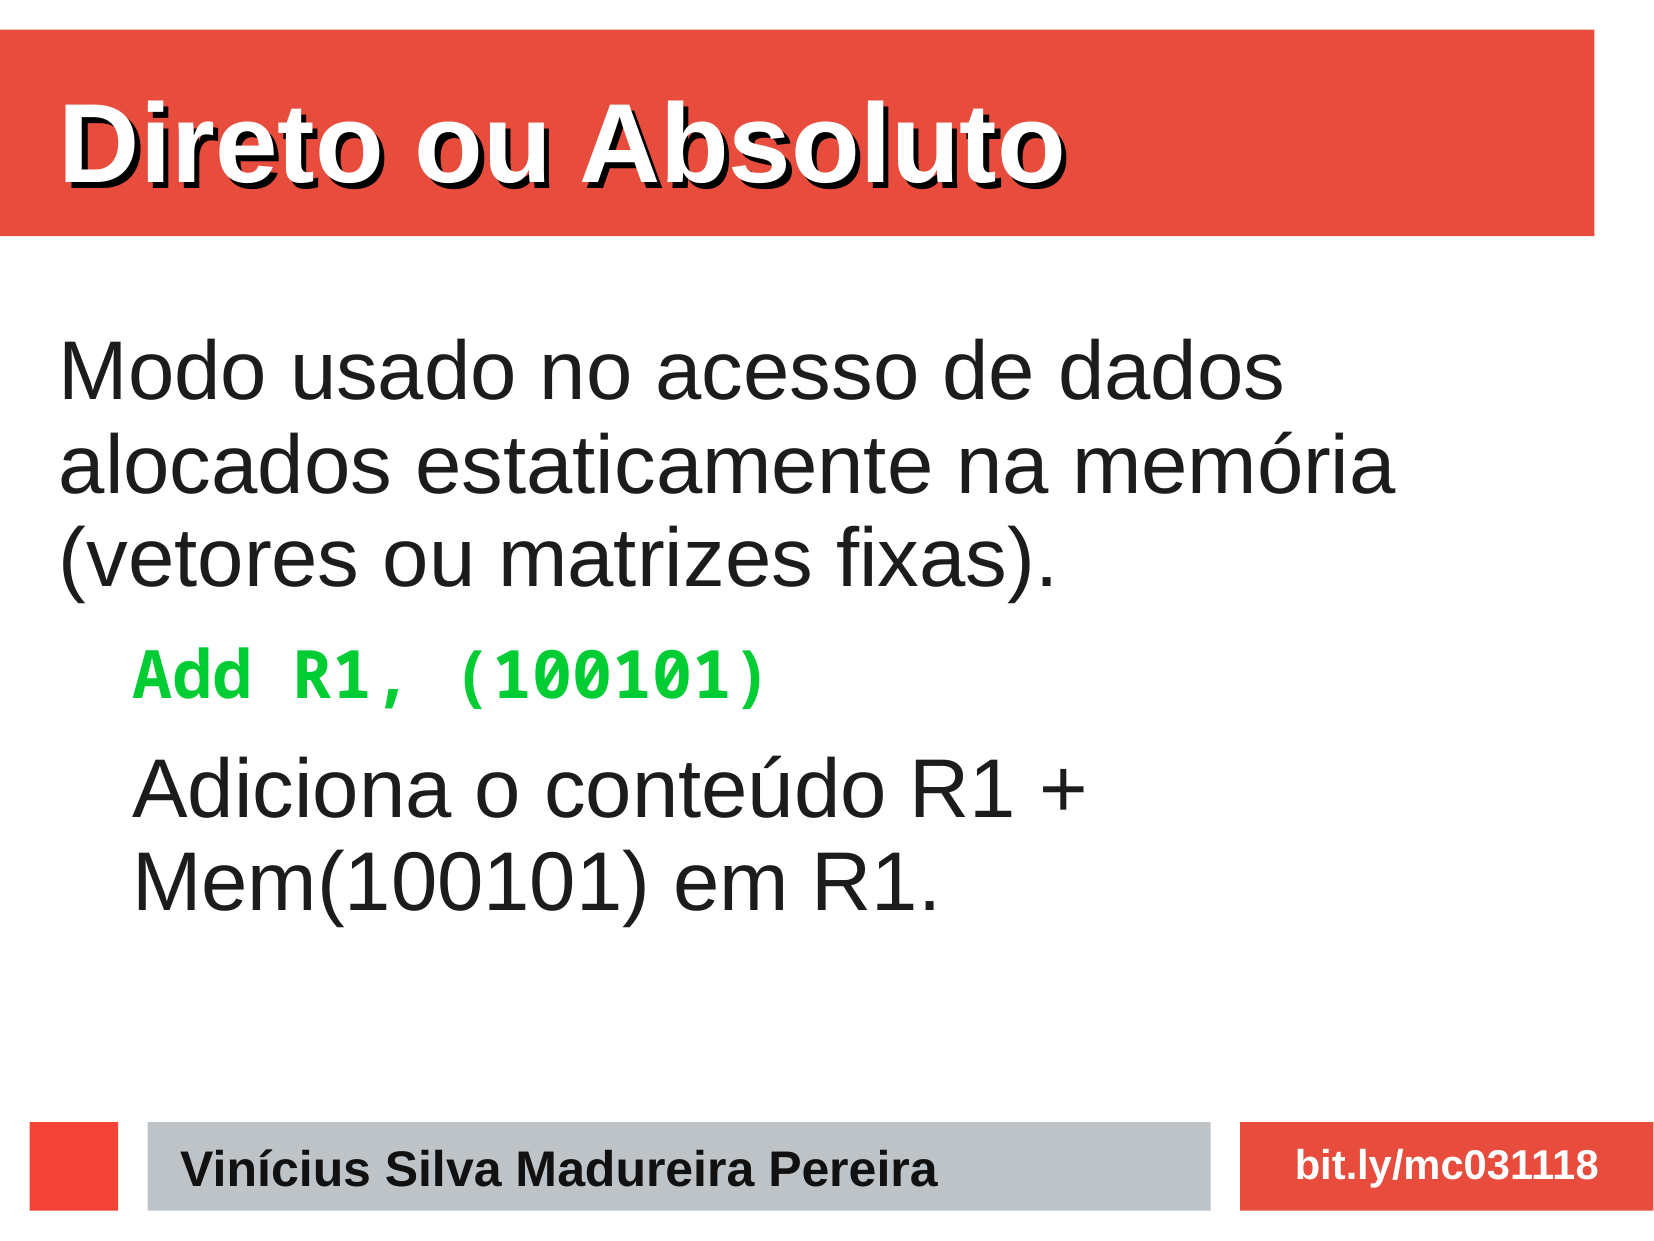

# Direto ou Absoluto
Modo usado no acesso de dados alocados estaticamente na memória (vetores ou matrizes fixas).
Add R1, (100101)
Adiciona o conteúdo R1 + Mem(100101) em R1.
Vinícius Silva Madureira Pereira
bit.ly/mc031118